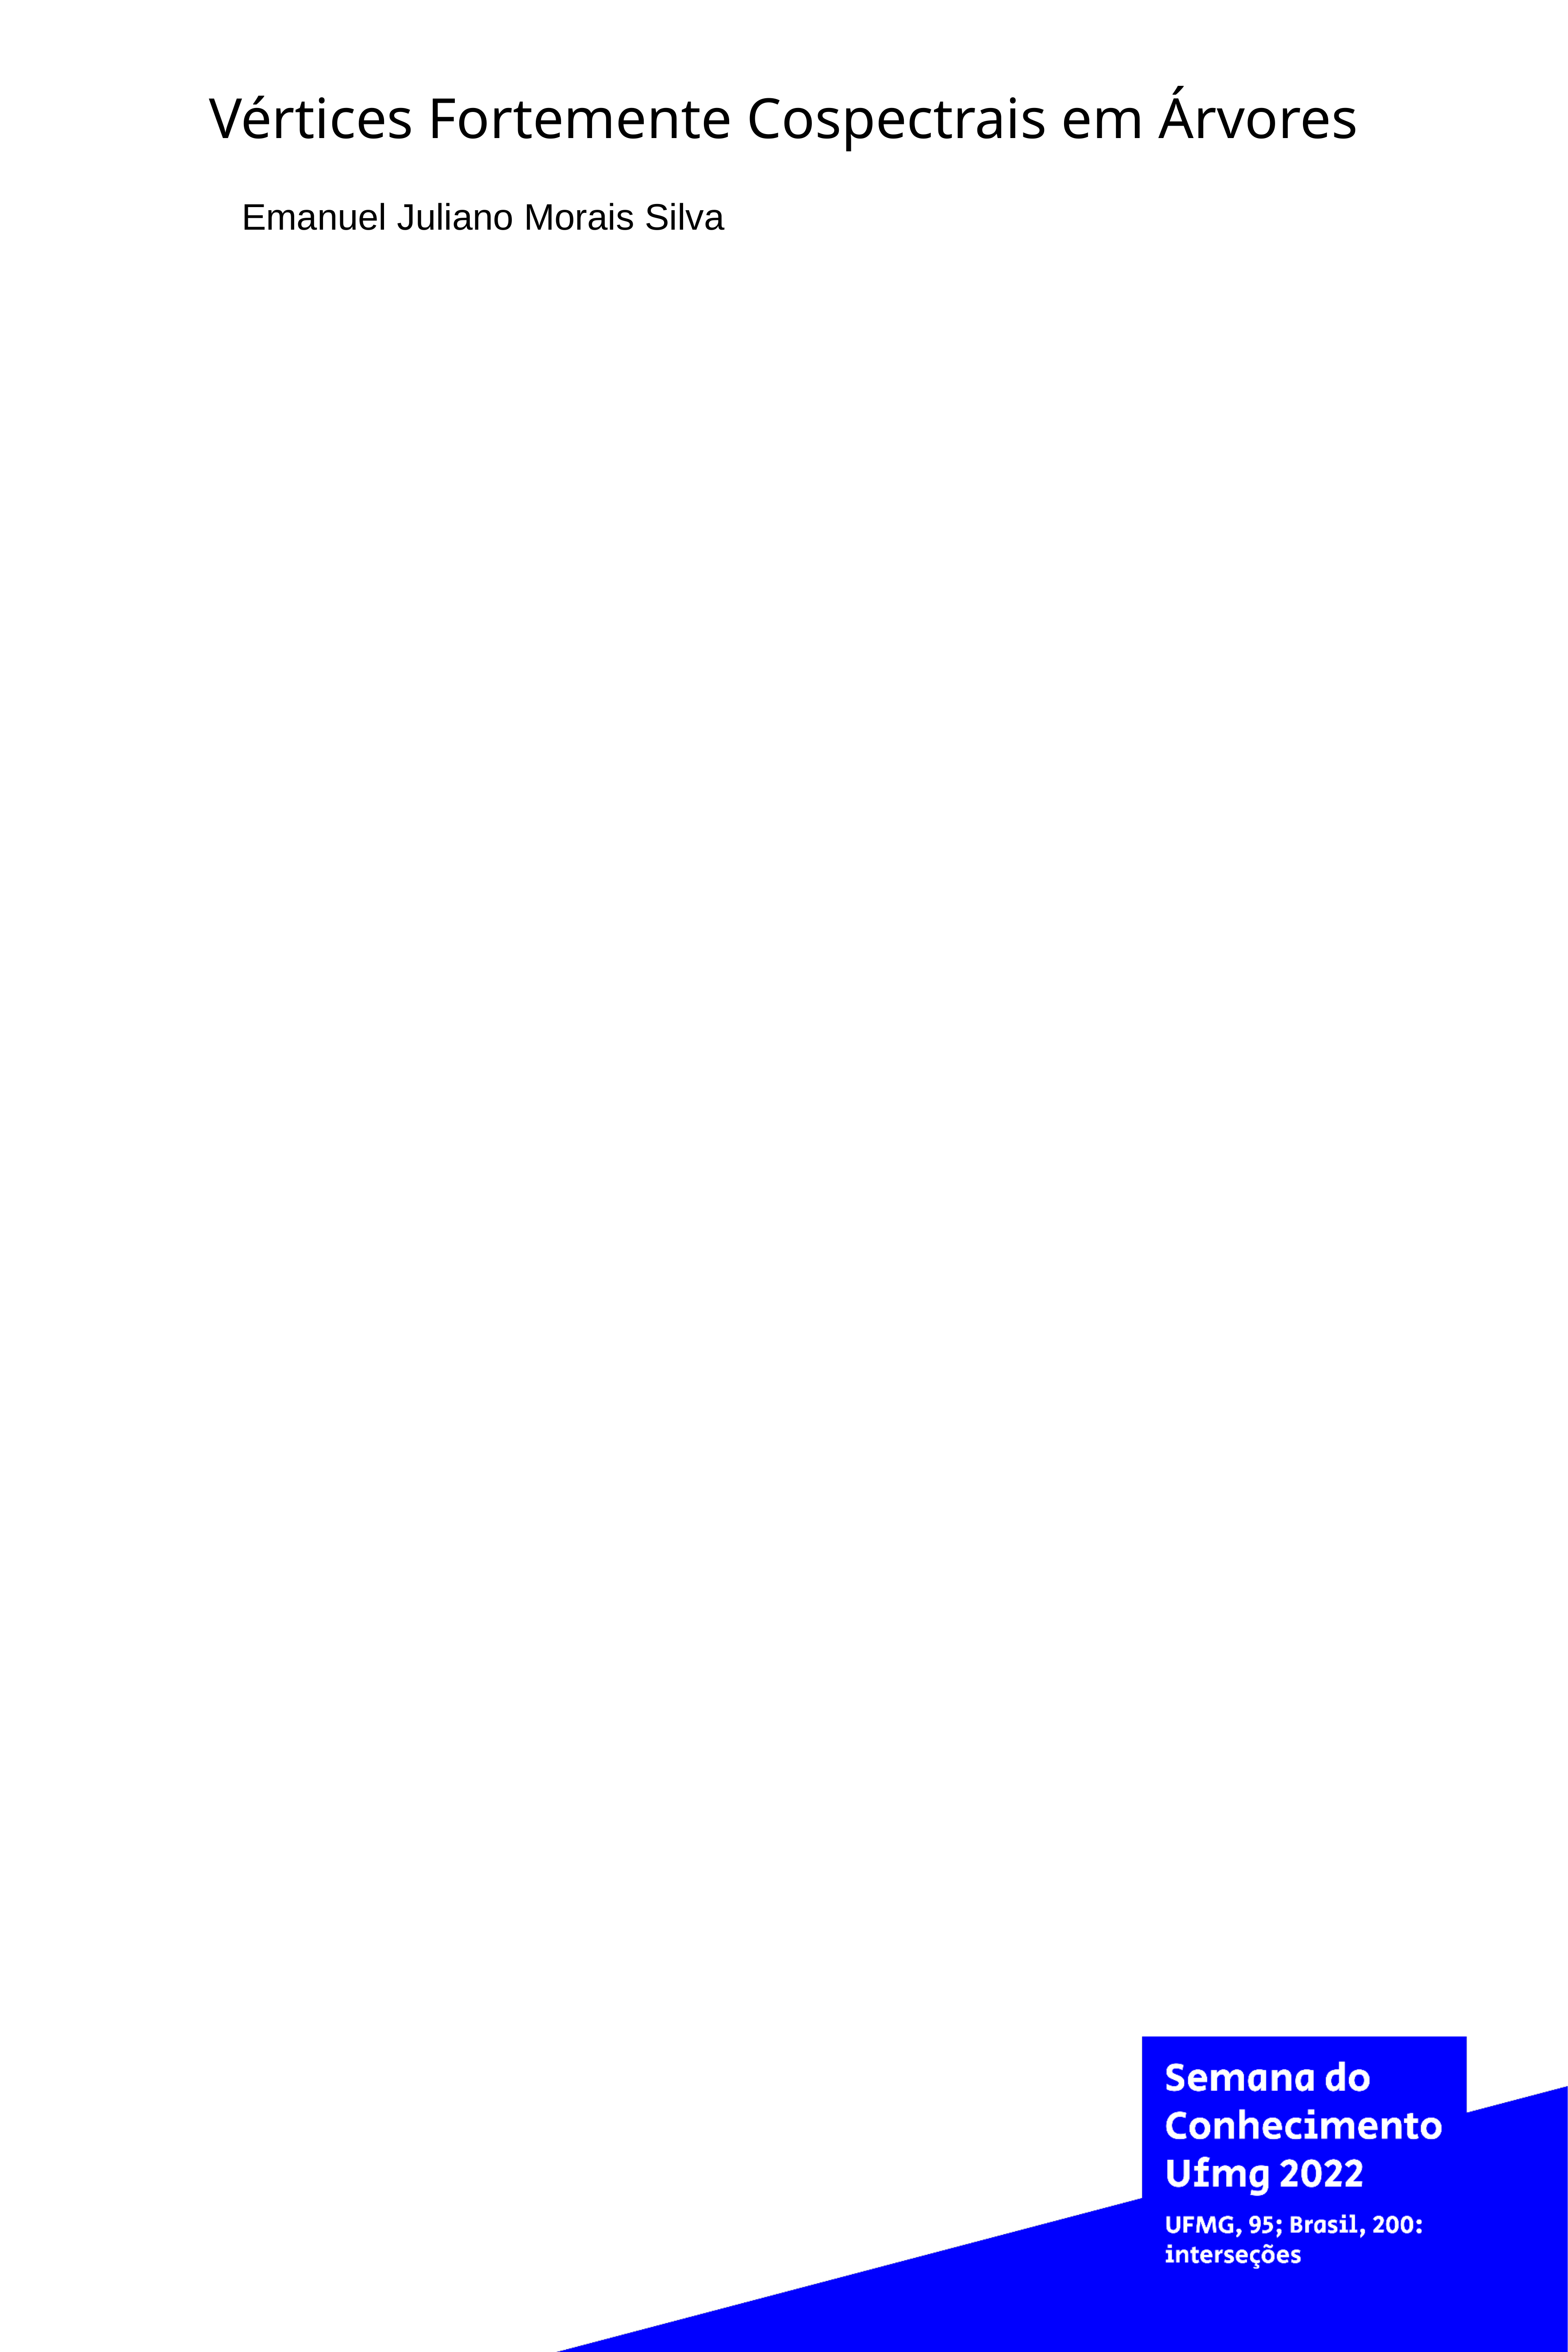

# Vértices Fortemente Cospectrais em Árvores
Emanuel Juliano Morais Silva